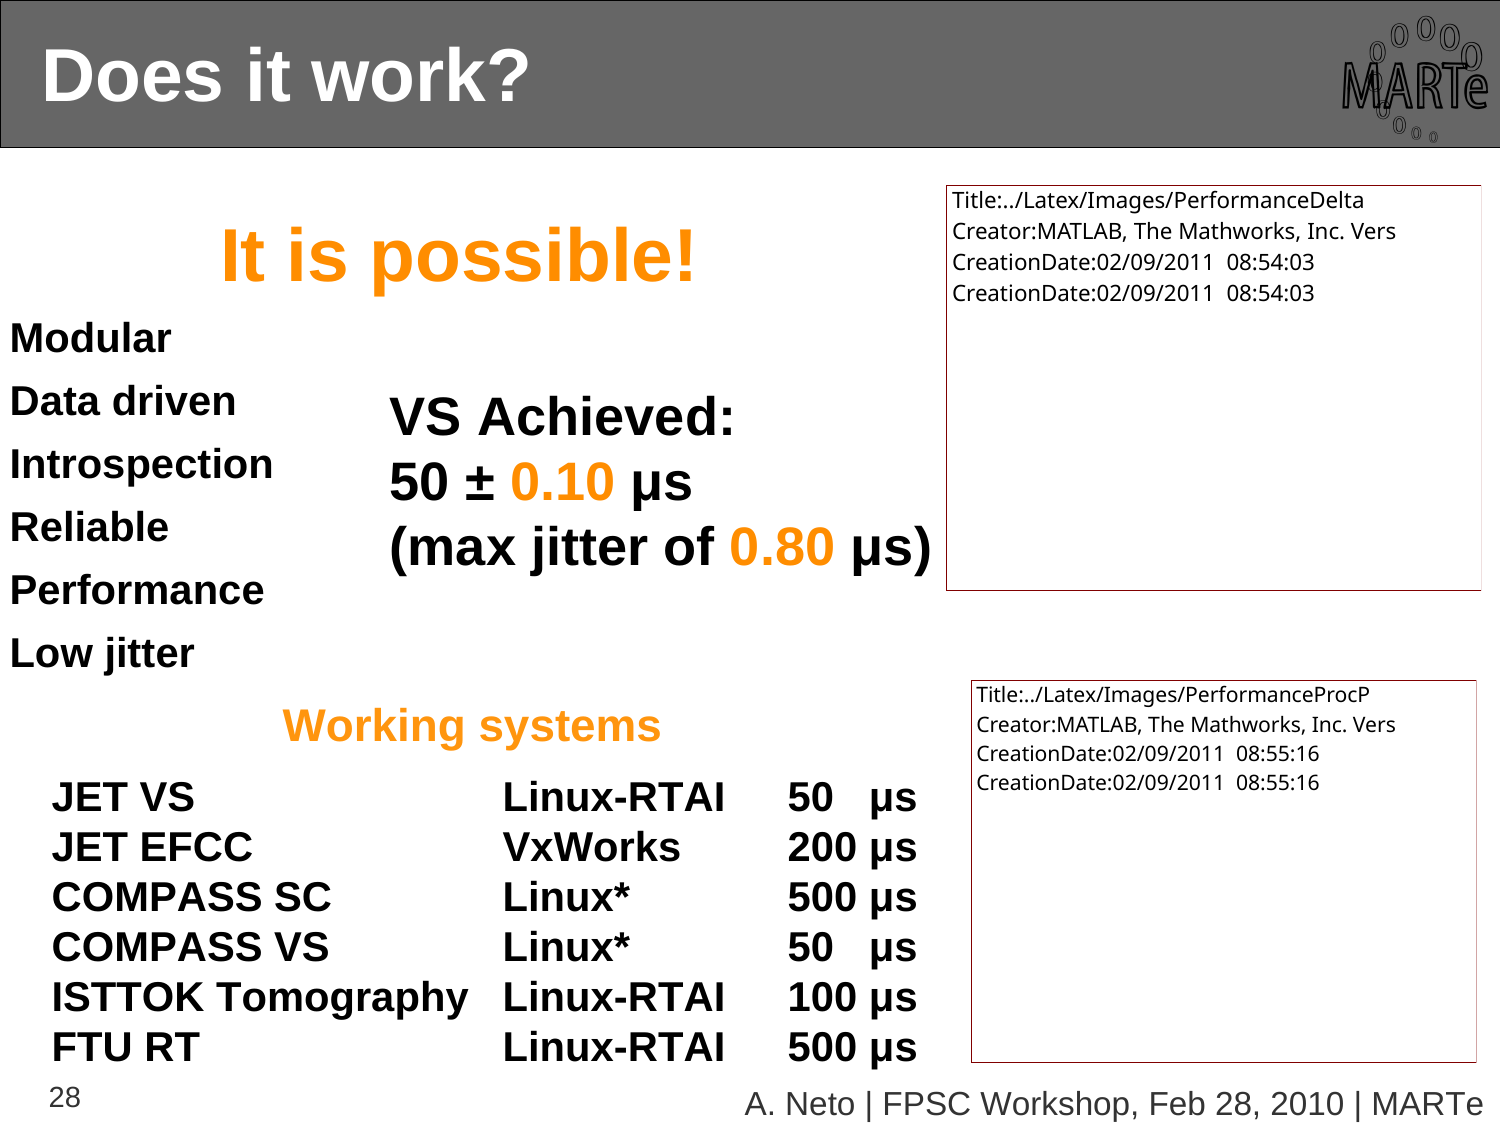

Does it work?
It is possible!
Modular
Data driven
Introspection
Reliable
Performance
Low jitter
VS Achieved:
50 ± 0.10 μs
(max jitter of 0.80 μs)
Working systems
JET VS
JET EFCC
COMPASS SC
COMPASS VS
ISTTOK Tomography
FTU RT
Linux-RTAI
VxWorks
Linux*
Linux*
Linux-RTAI
Linux-RTAI
50 μs
200 μs
500 μs
50 μs
100 μs
500 μs